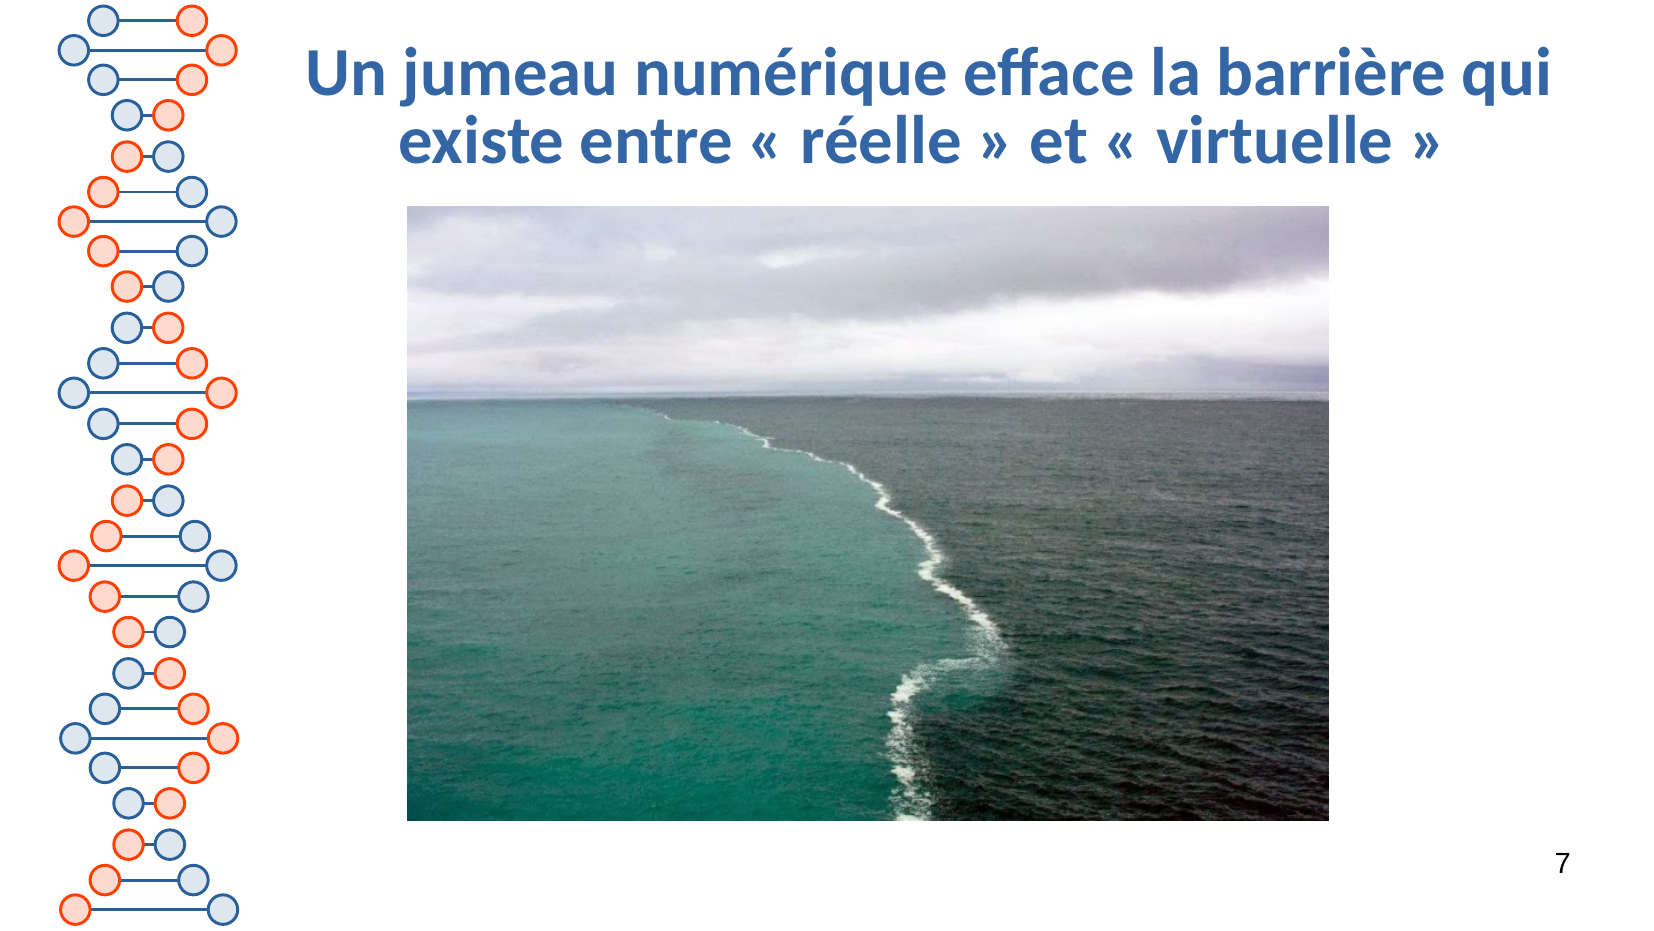

# Un jumeau numérique efface la barrière qui existe entre « réelle » et « virtuelle »
7